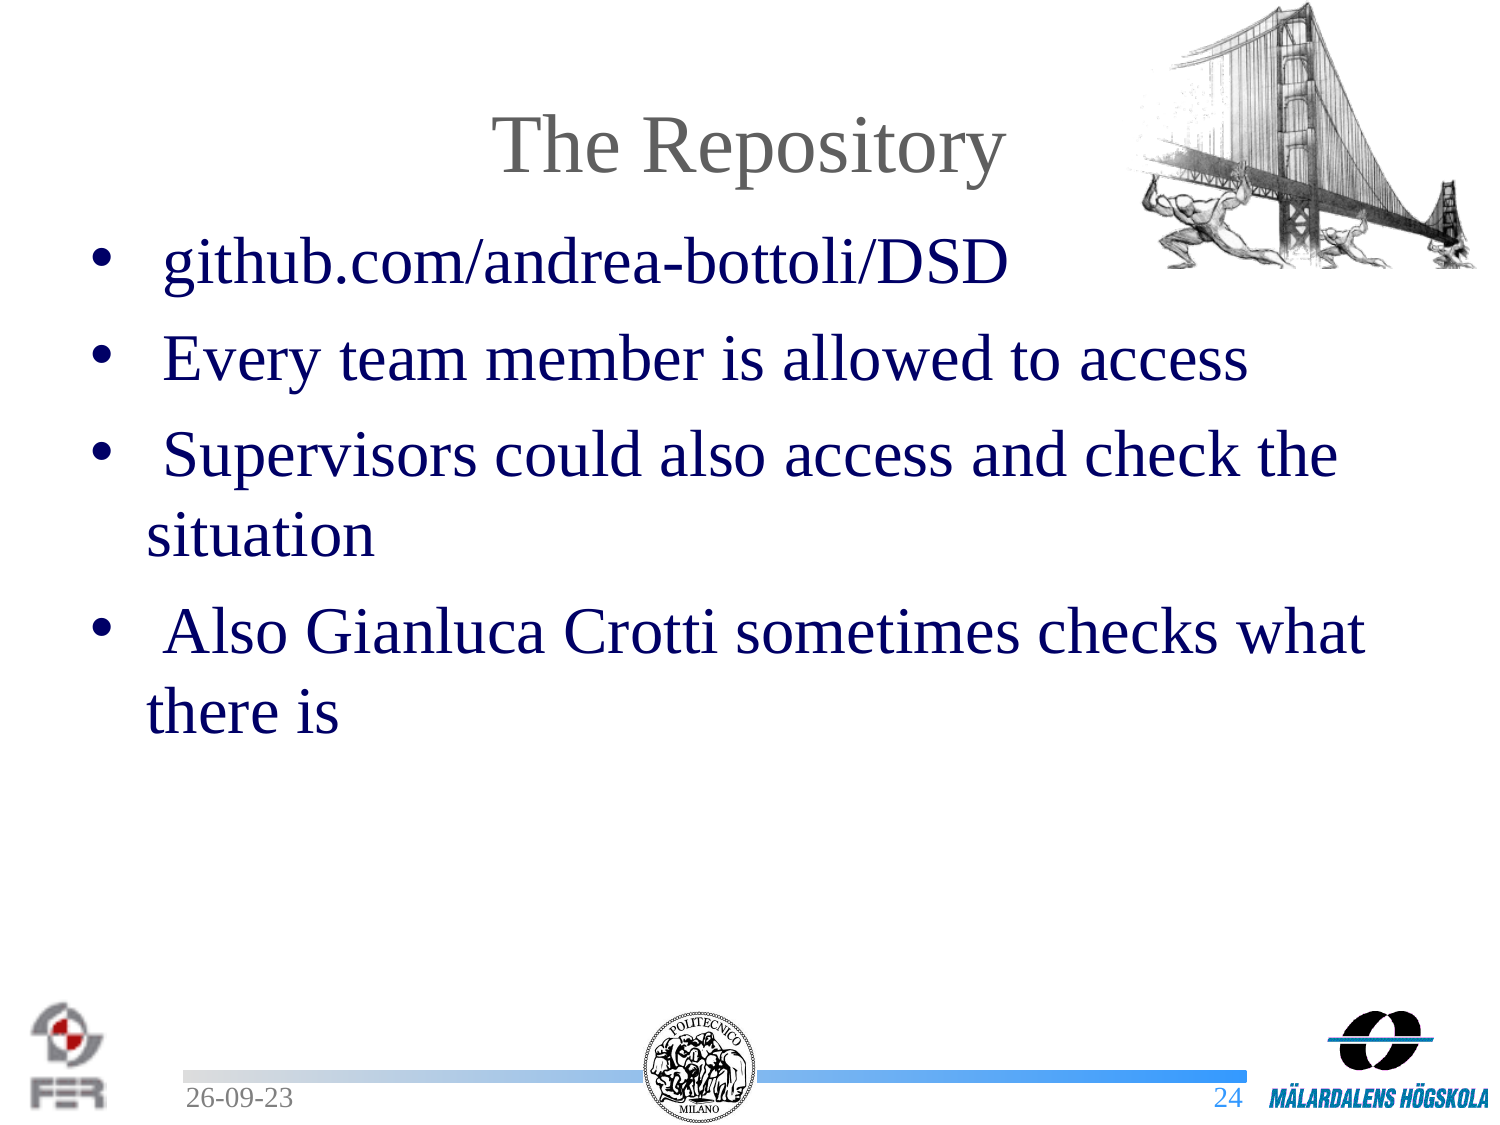

# The Repository
 github.com/andrea-bottoli/DSD
 Every team member is allowed to access
 Supervisors could also access and check the situation
 Also Gianluca Crotti sometimes checks what there is
26-08-21